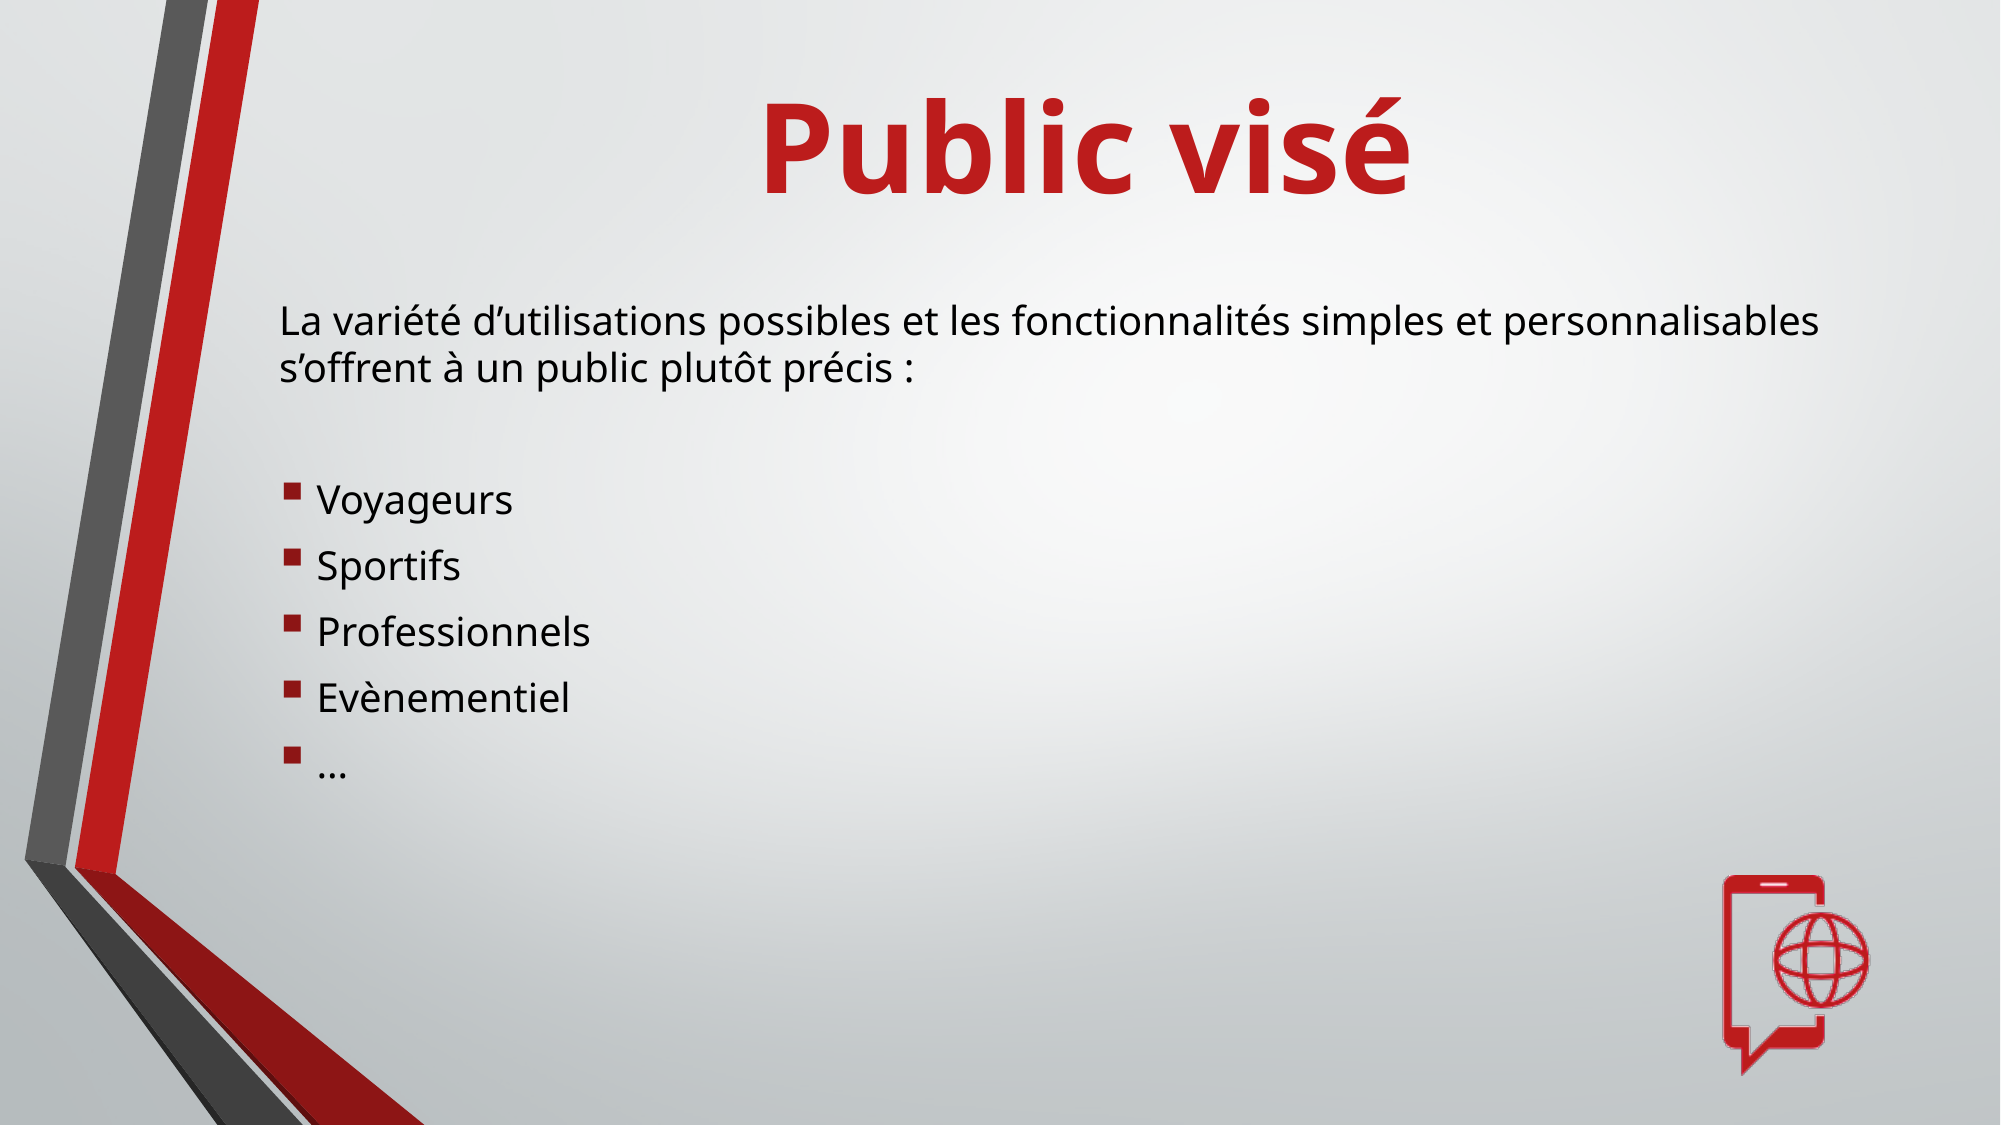

# Public visé
La variété d’utilisations possibles et les fonctionnalités simples et personnalisables s’offrent à un public plutôt précis :
Voyageurs
Sportifs
Professionnels
Evènementiel
…